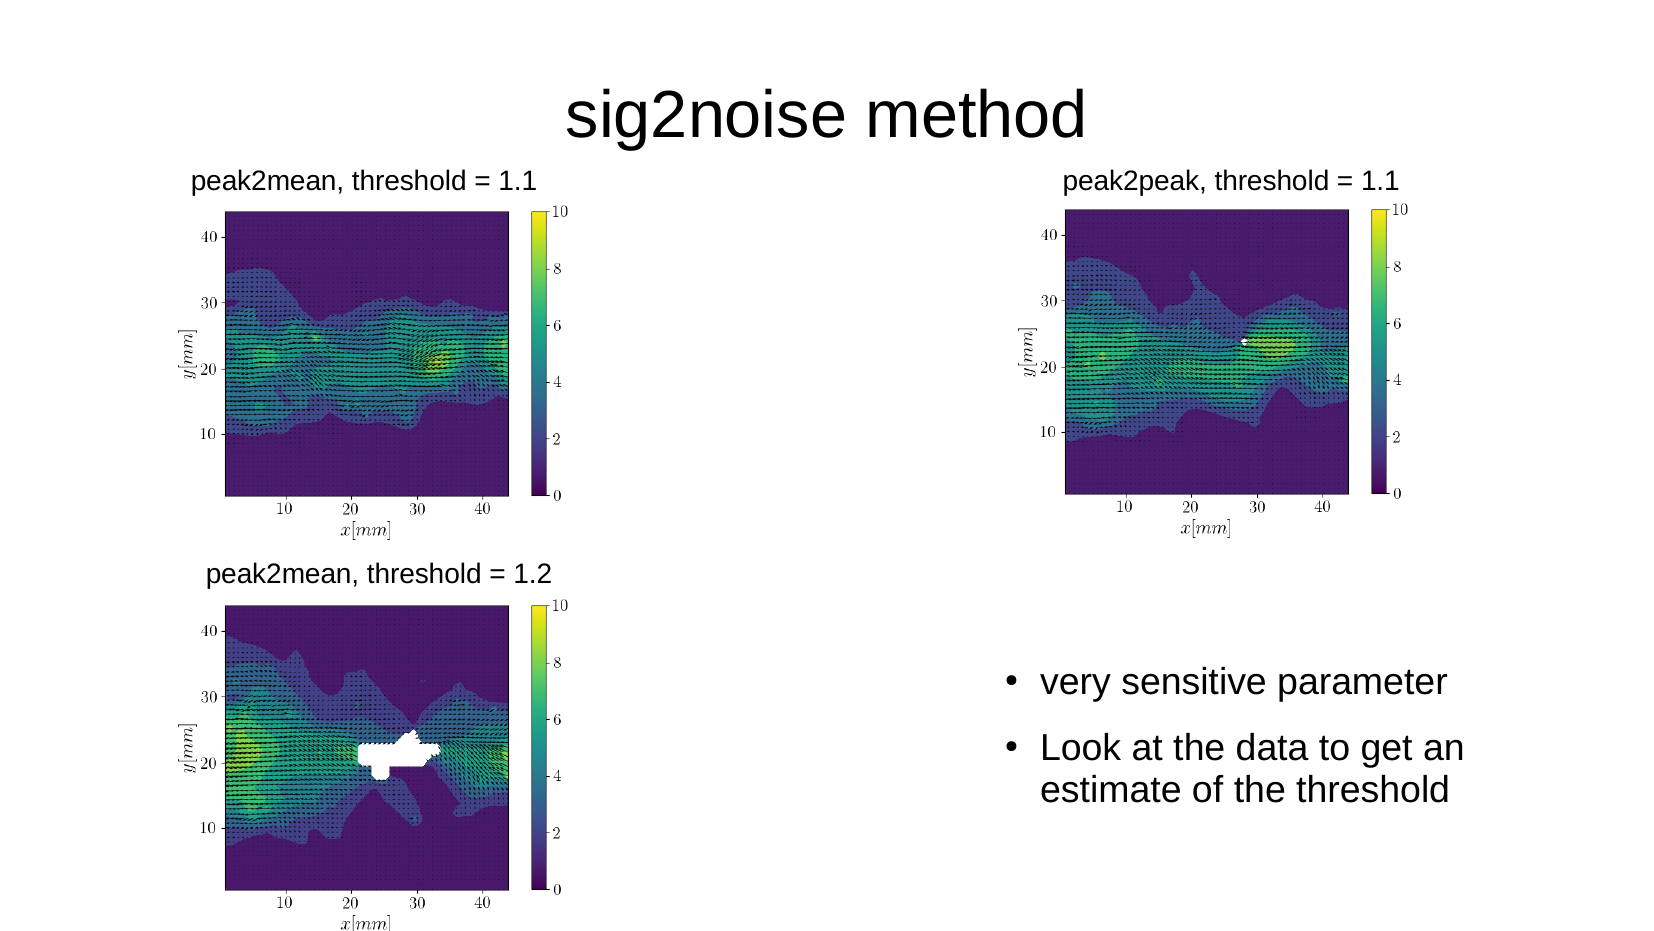

# sig2noise method
peak2mean, threshold = 1.1
peak2peak, threshold = 1.1
peak2mean, threshold = 1.2
very sensitive parameter
Look at the data to get an
estimate of the threshold